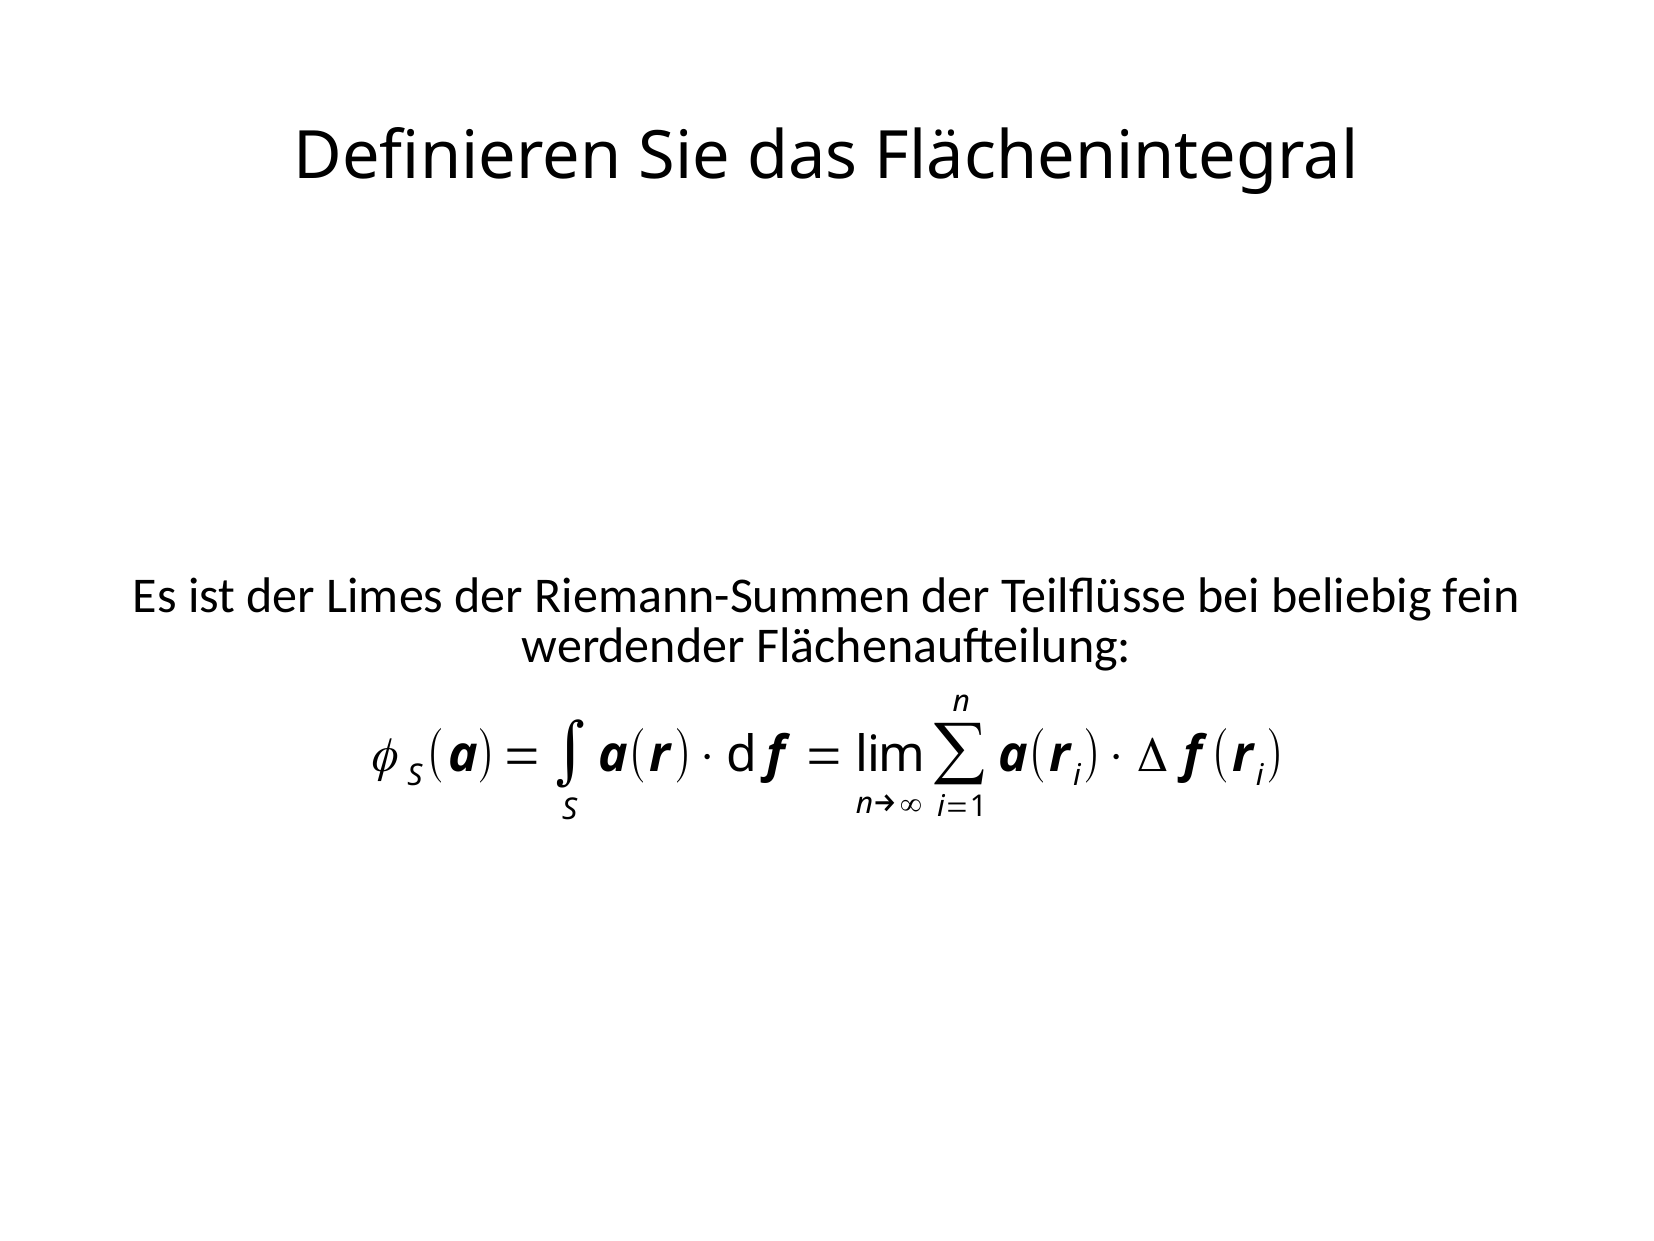

# Definieren Sie das Flächenintegral
Es ist der Limes der Riemann-Summen der Teilflüsse bei beliebig fein werdender Flächenaufteilung: